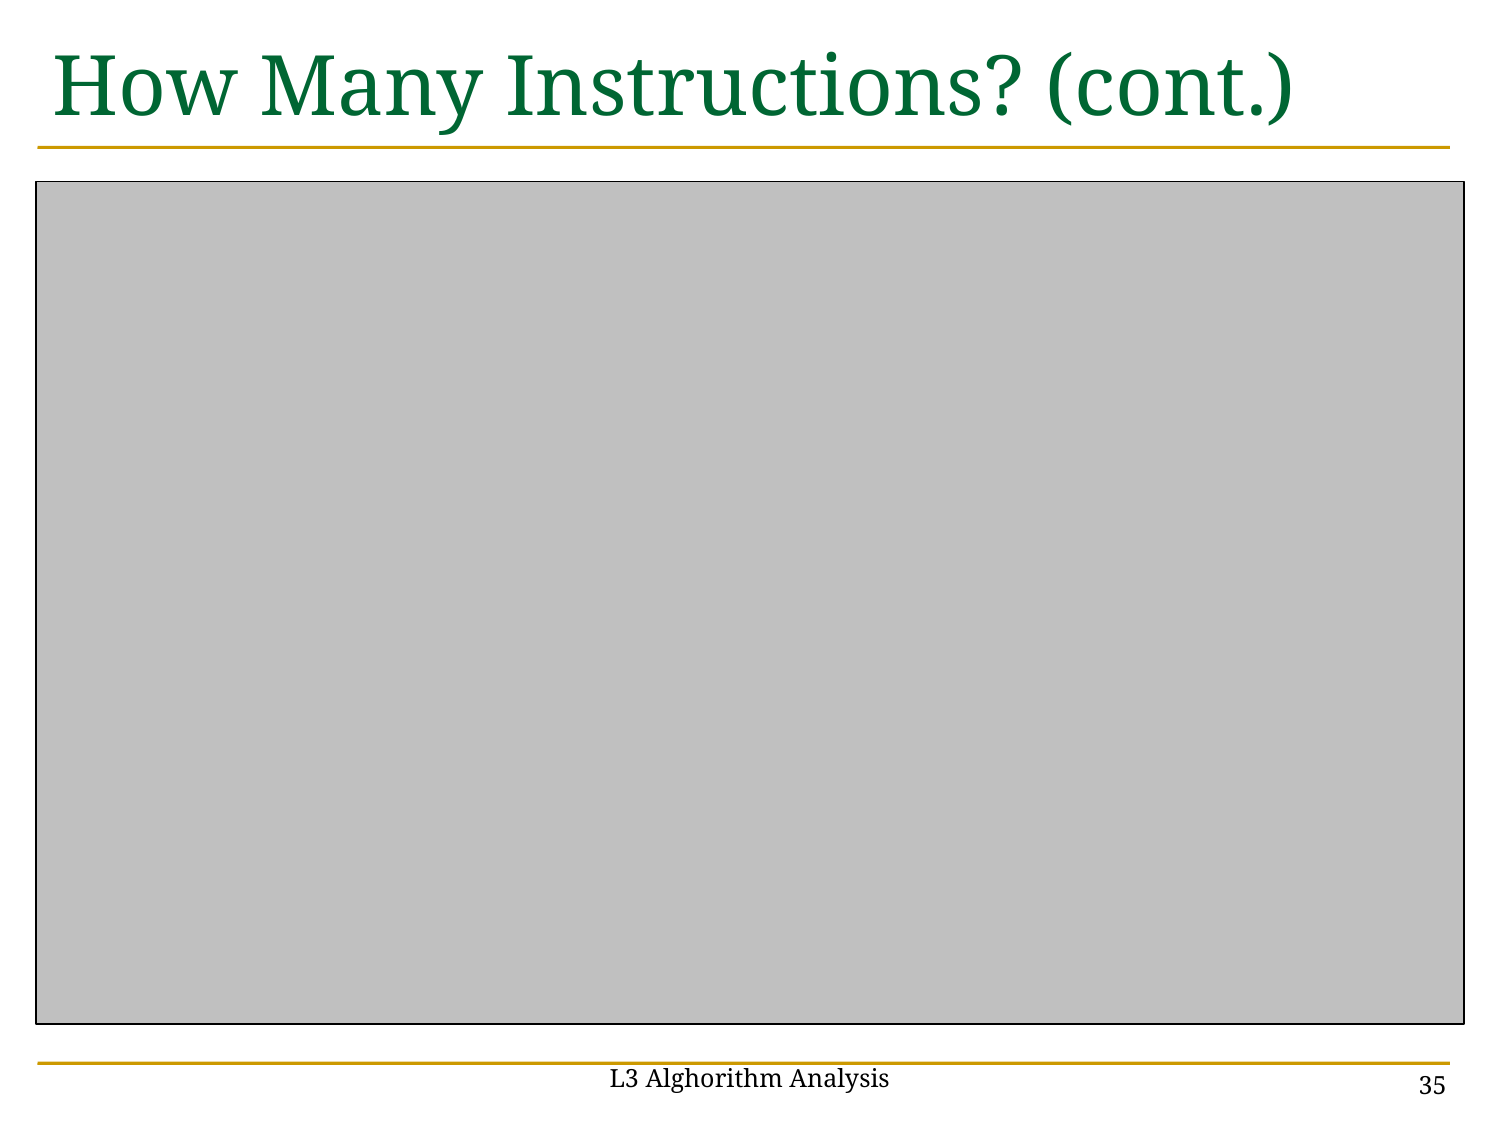

# How Many Instructions? (cont.)
1 sum = 0;
2 i = 0;
3 while ( i < n ) {
4	j = 0;
5	while ( j < n ) {
6		sum += i * j;
7		j++;
8		}
9	i++;
10	}
Let’s look at the inner part first
L3 Alghorithm Analysis